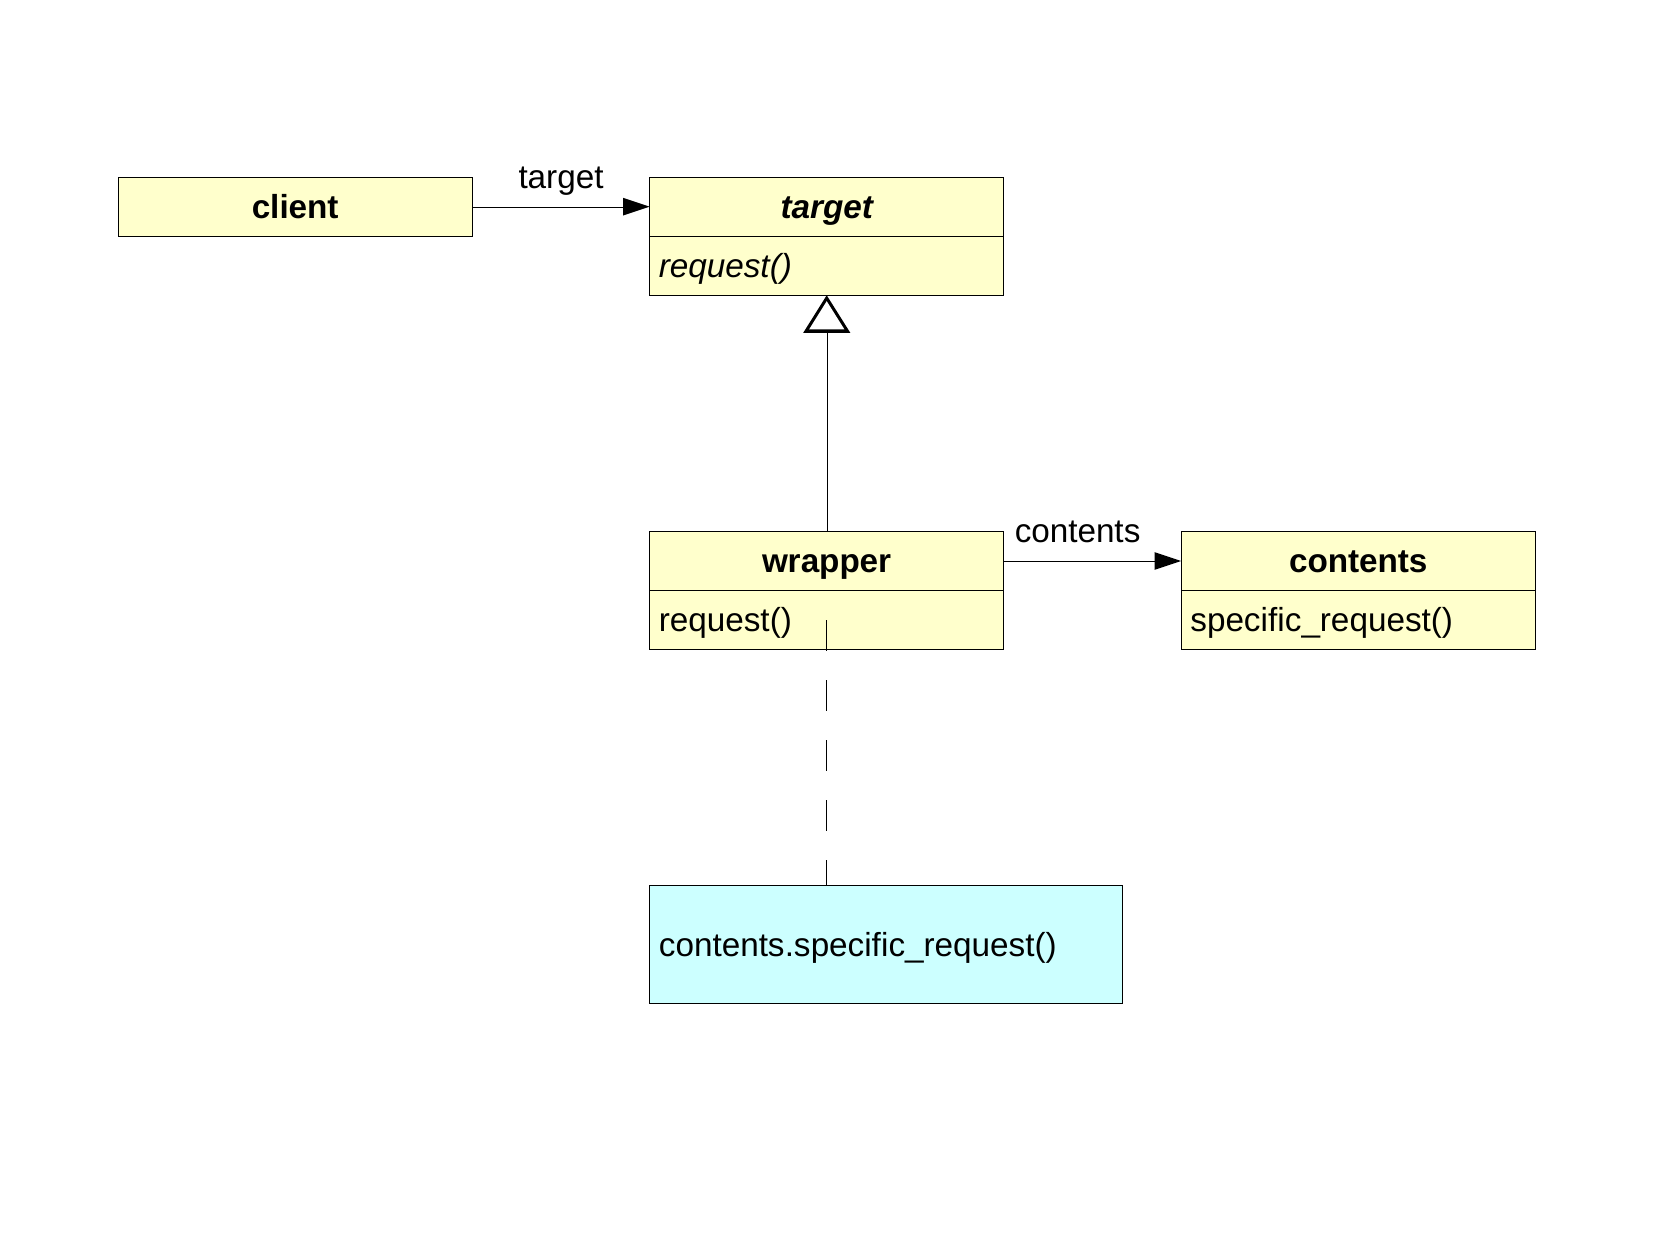

target
client
target
 request()
contents
wrapper
 request()
contents
 specific_request()
 contents.specific_request()